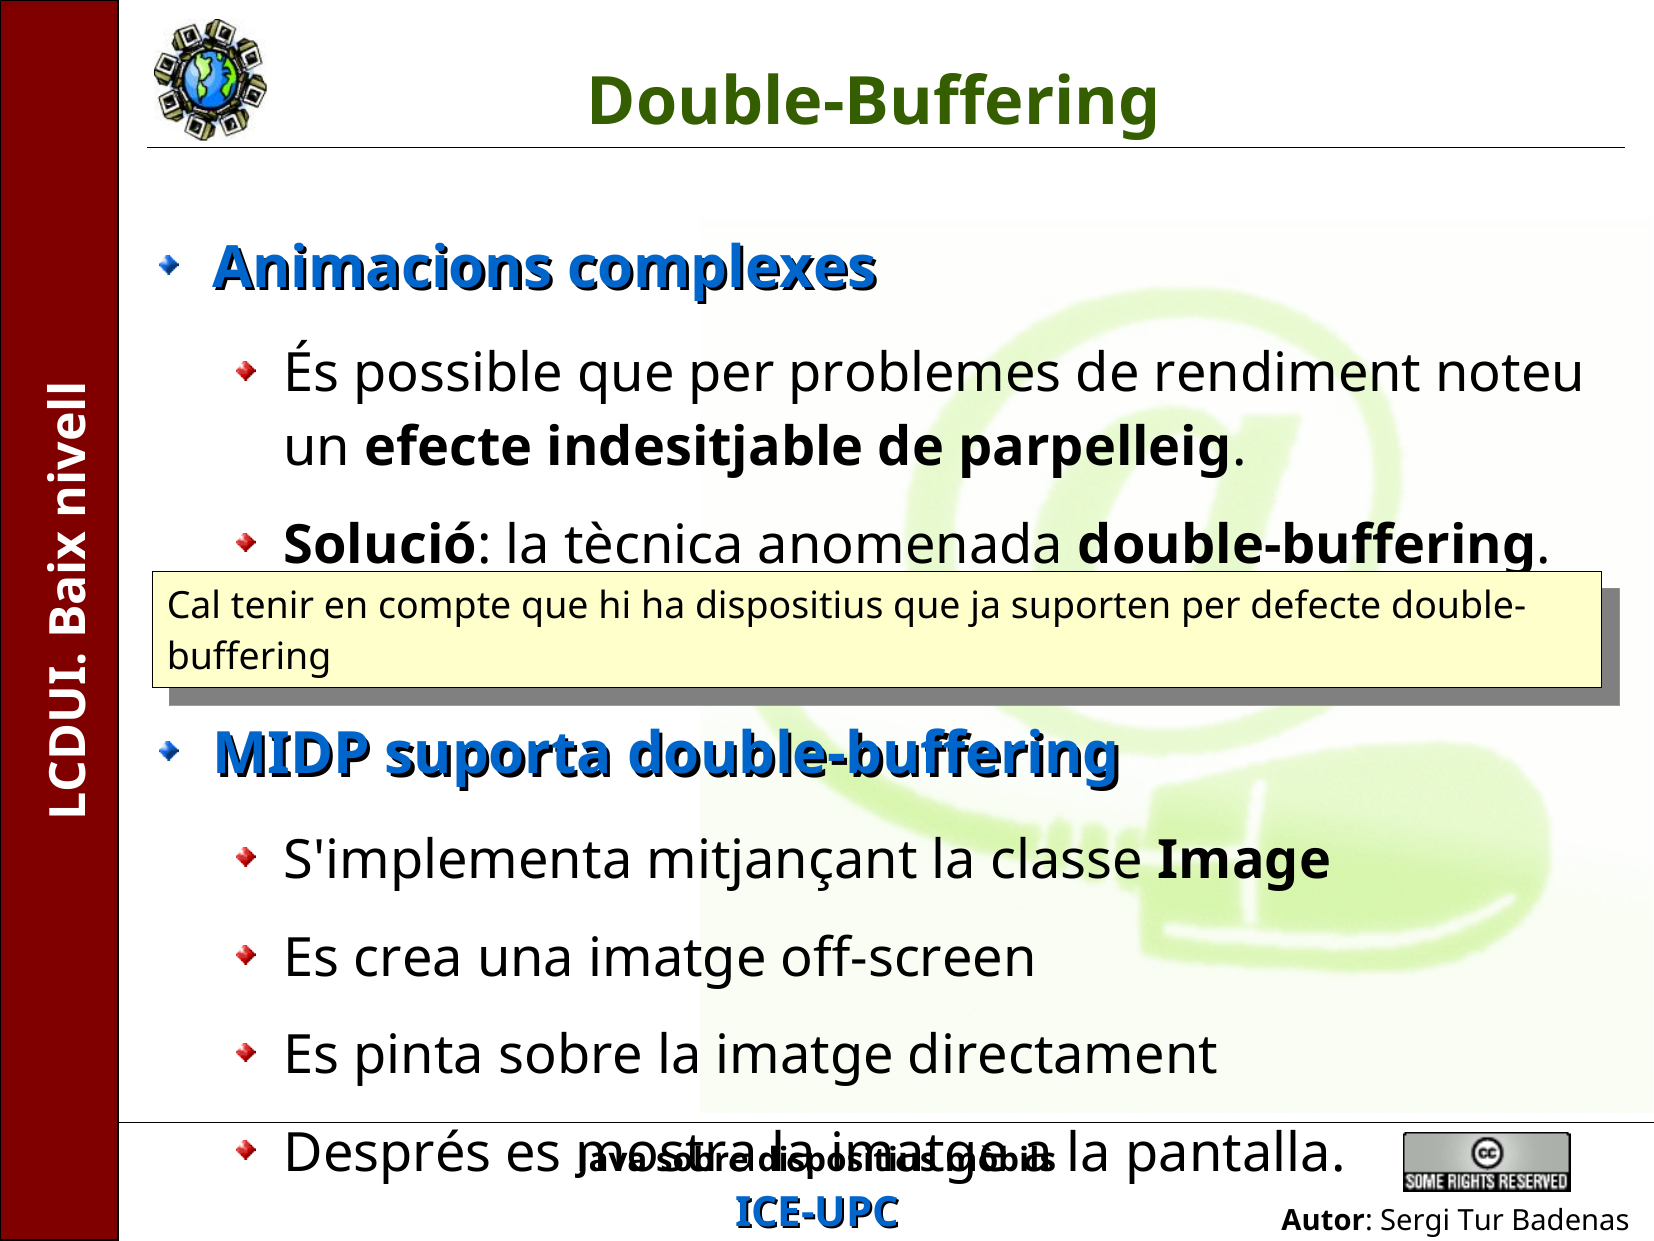

# Double-Buffering
Animacions complexes
És possible que per problemes de rendiment noteu un efecte indesitjable de parpelleig.
Solució: la tècnica anomenada double-buffering.
MIDP suporta double-buffering
S'implementa mitjançant la classe Image
Es crea una imatge off-screen
Es pinta sobre la imatge directament
Després es mostra la imatge a la pantalla.
Cal tenir en compte que hi ha dispositius que ja suporten per defecte double-buffering